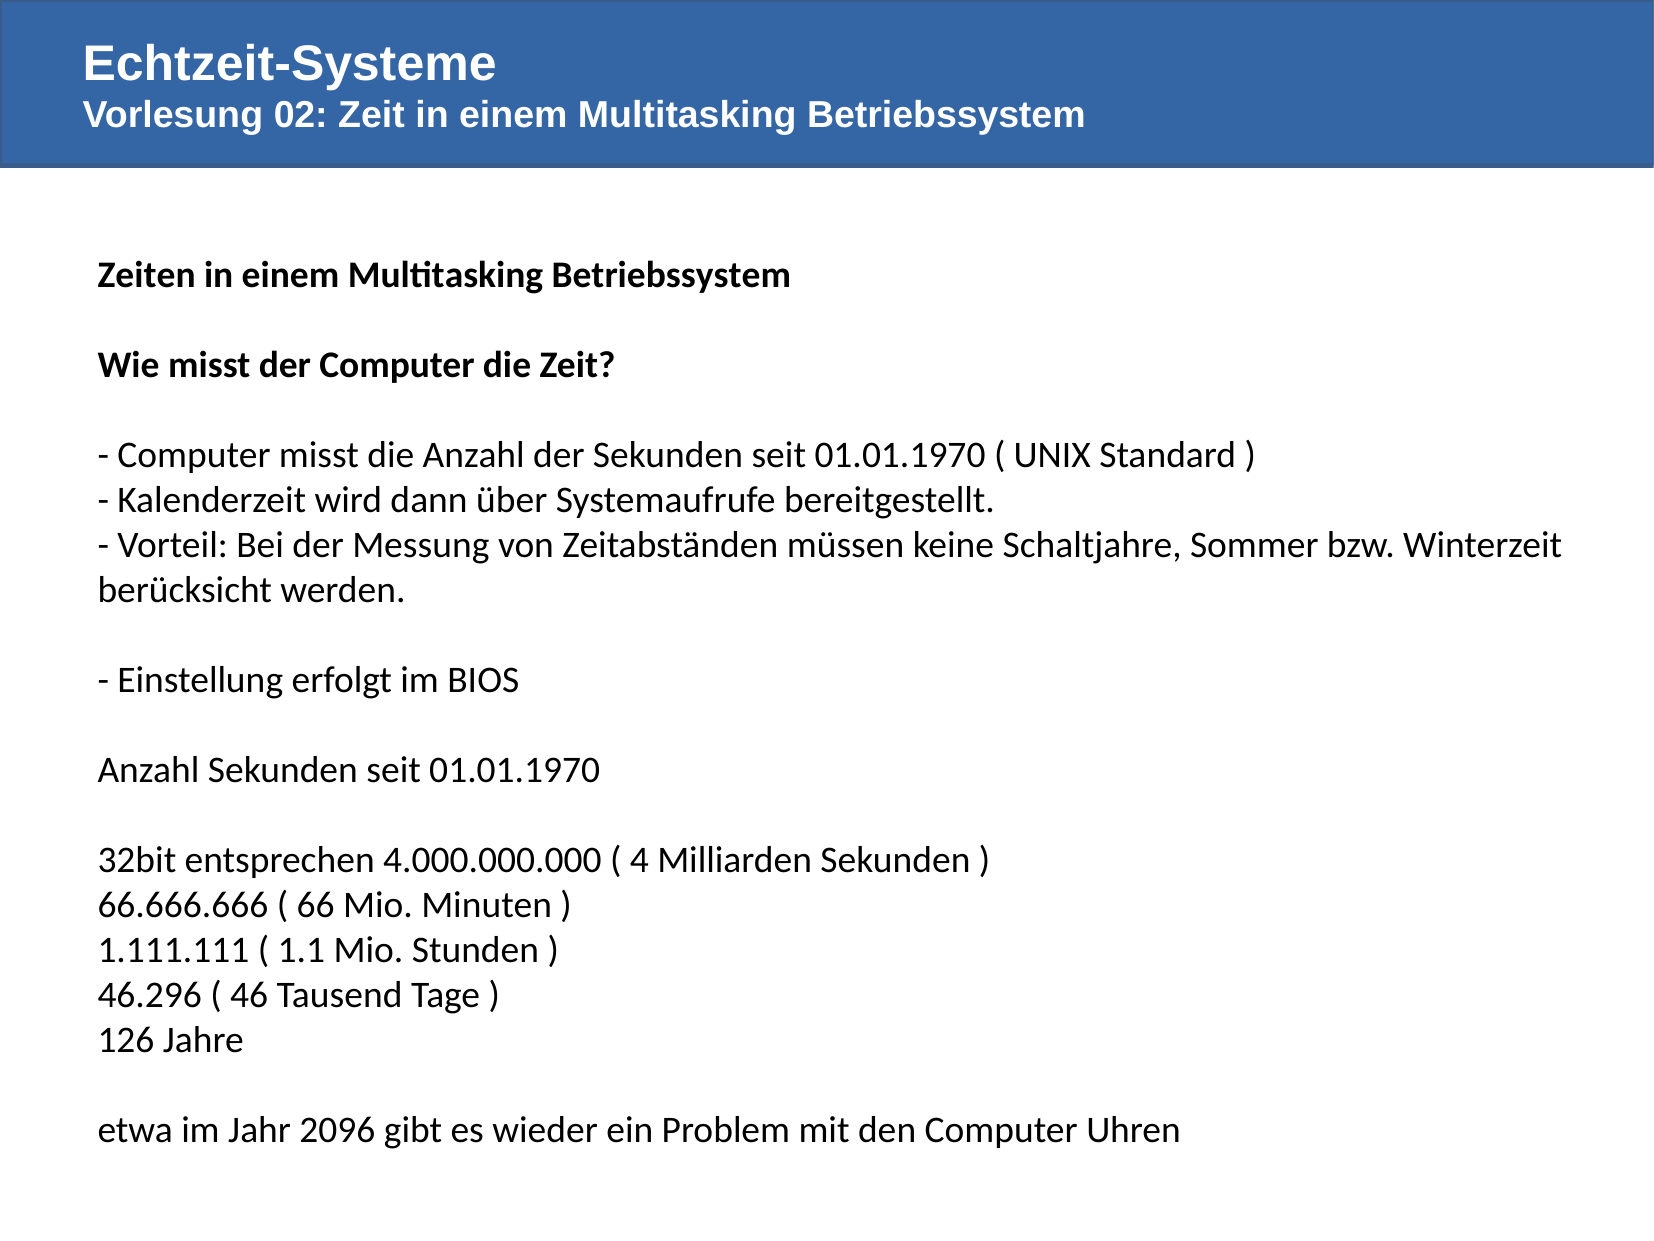

# Echtzeit-Systeme Vorlesung 02: Zeit in einem Multitasking Betriebssystem
Zeiten in einem Multitasking Betriebssystem
Wie misst der Computer die Zeit?
- Computer misst die Anzahl der Sekunden seit 01.01.1970 ( UNIX Standard )
- Kalenderzeit wird dann über Systemaufrufe bereitgestellt.
- Vorteil: Bei der Messung von Zeitabständen müssen keine Schaltjahre, Sommer bzw. Winterzeit berücksicht werden.
- Einstellung erfolgt im BIOS
Anzahl Sekunden seit 01.01.1970
32bit entsprechen 4.000.000.000 ( 4 Milliarden Sekunden )
66.666.666 ( 66 Mio. Minuten )
1.111.111 ( 1.1 Mio. Stunden )
46.296 ( 46 Tausend Tage )
126 Jahre
etwa im Jahr 2096 gibt es wieder ein Problem mit den Computer Uhren